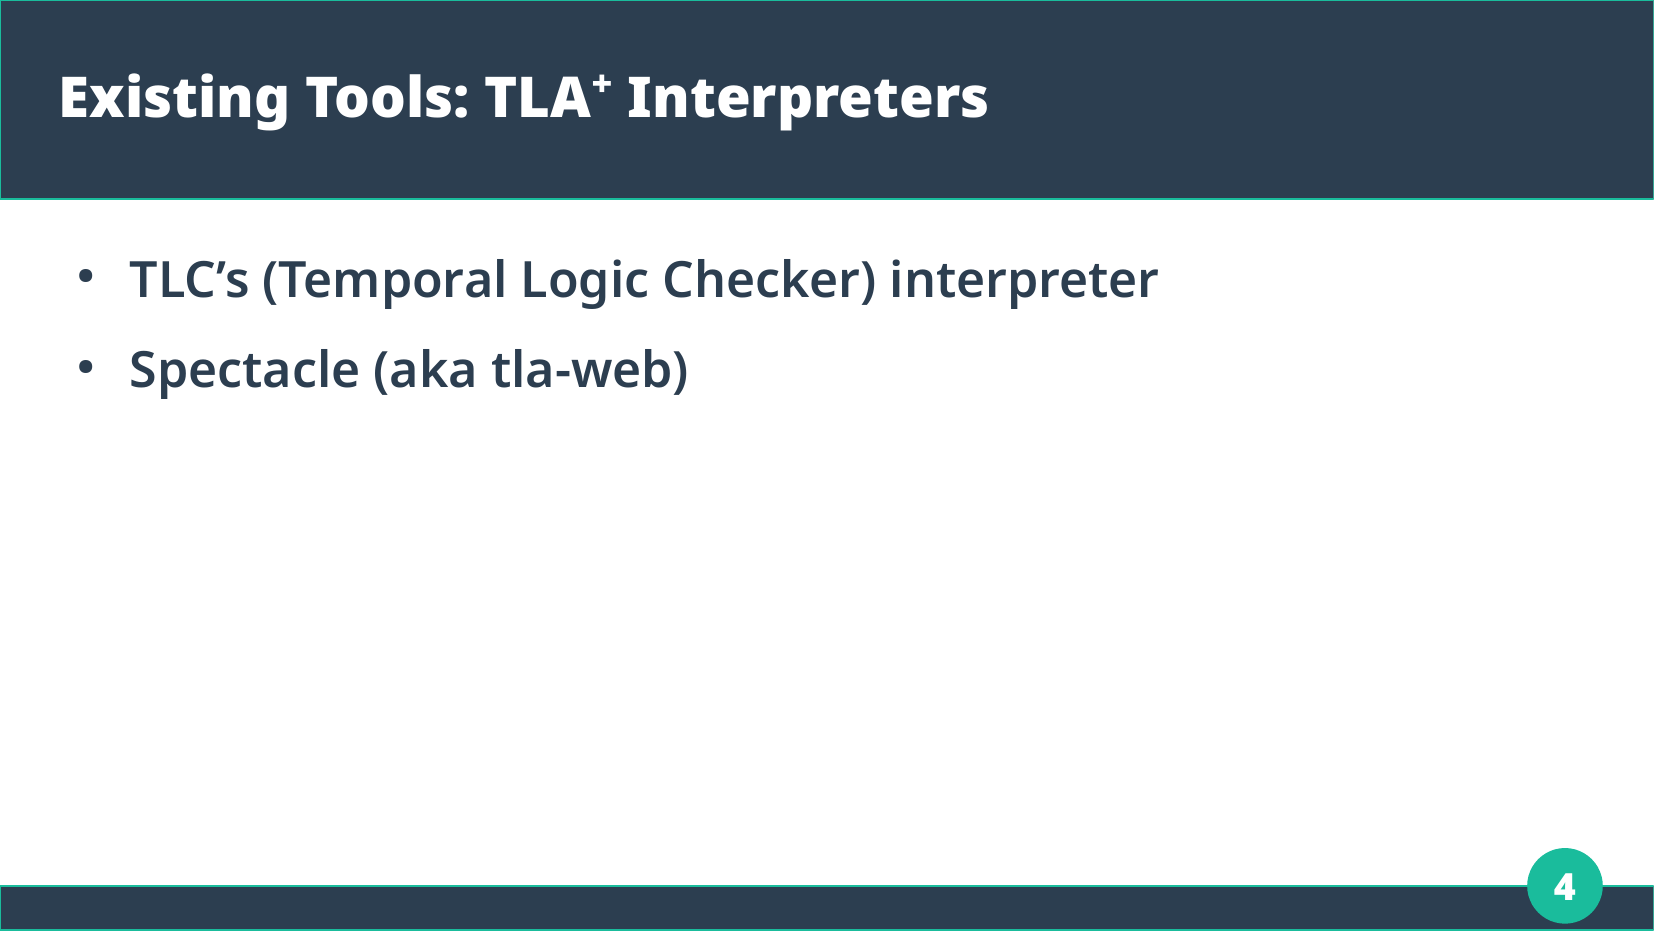

# Existing Tools: TLA⁺ Interpreters
TLC’s (Temporal Logic Checker) interpreter
Spectacle (aka tla-web)
4